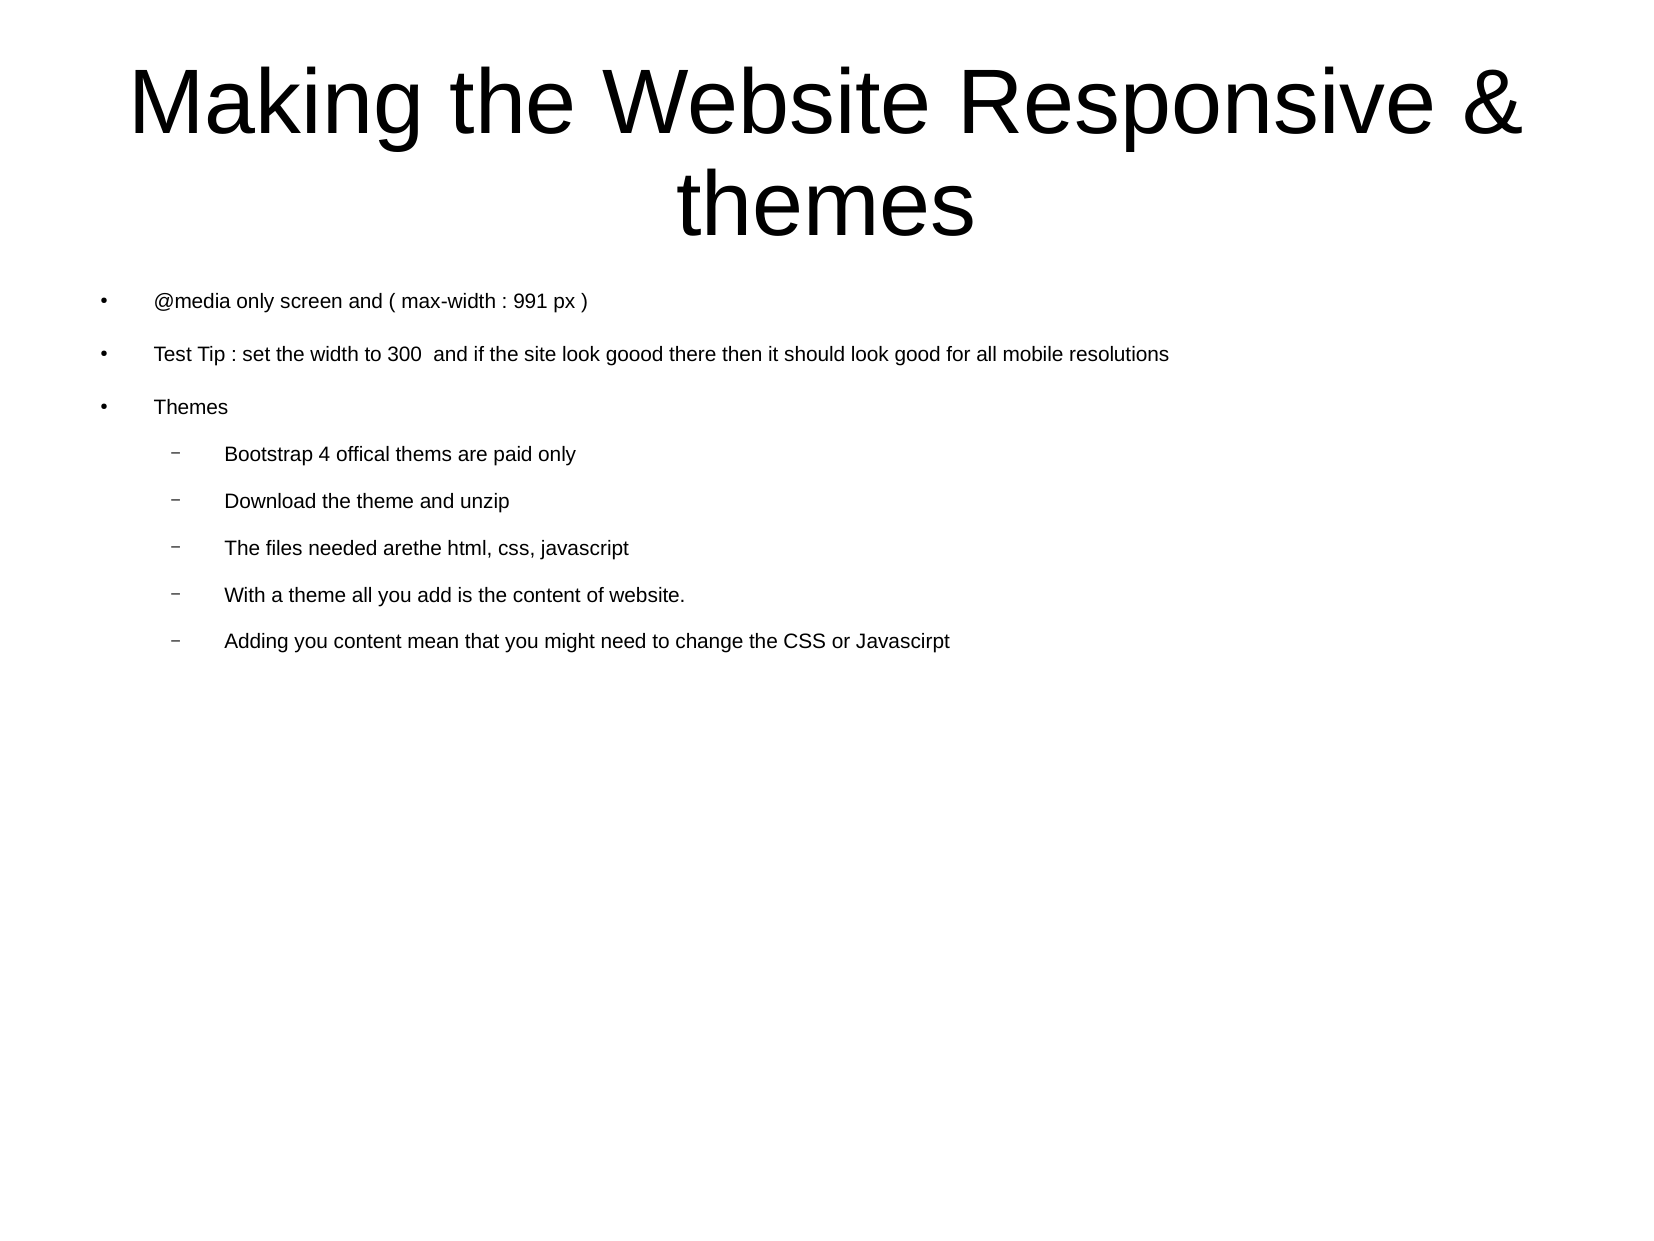

# Making the Website Responsive & themes
@media only screen and ( max-width : 991 px )
Test Tip : set the width to 300 and if the site look goood there then it should look good for all mobile resolutions
Themes
Bootstrap 4 offical thems are paid only
Download the theme and unzip
The files needed arethe html, css, javascript
With a theme all you add is the content of website.
Adding you content mean that you might need to change the CSS or Javascirpt